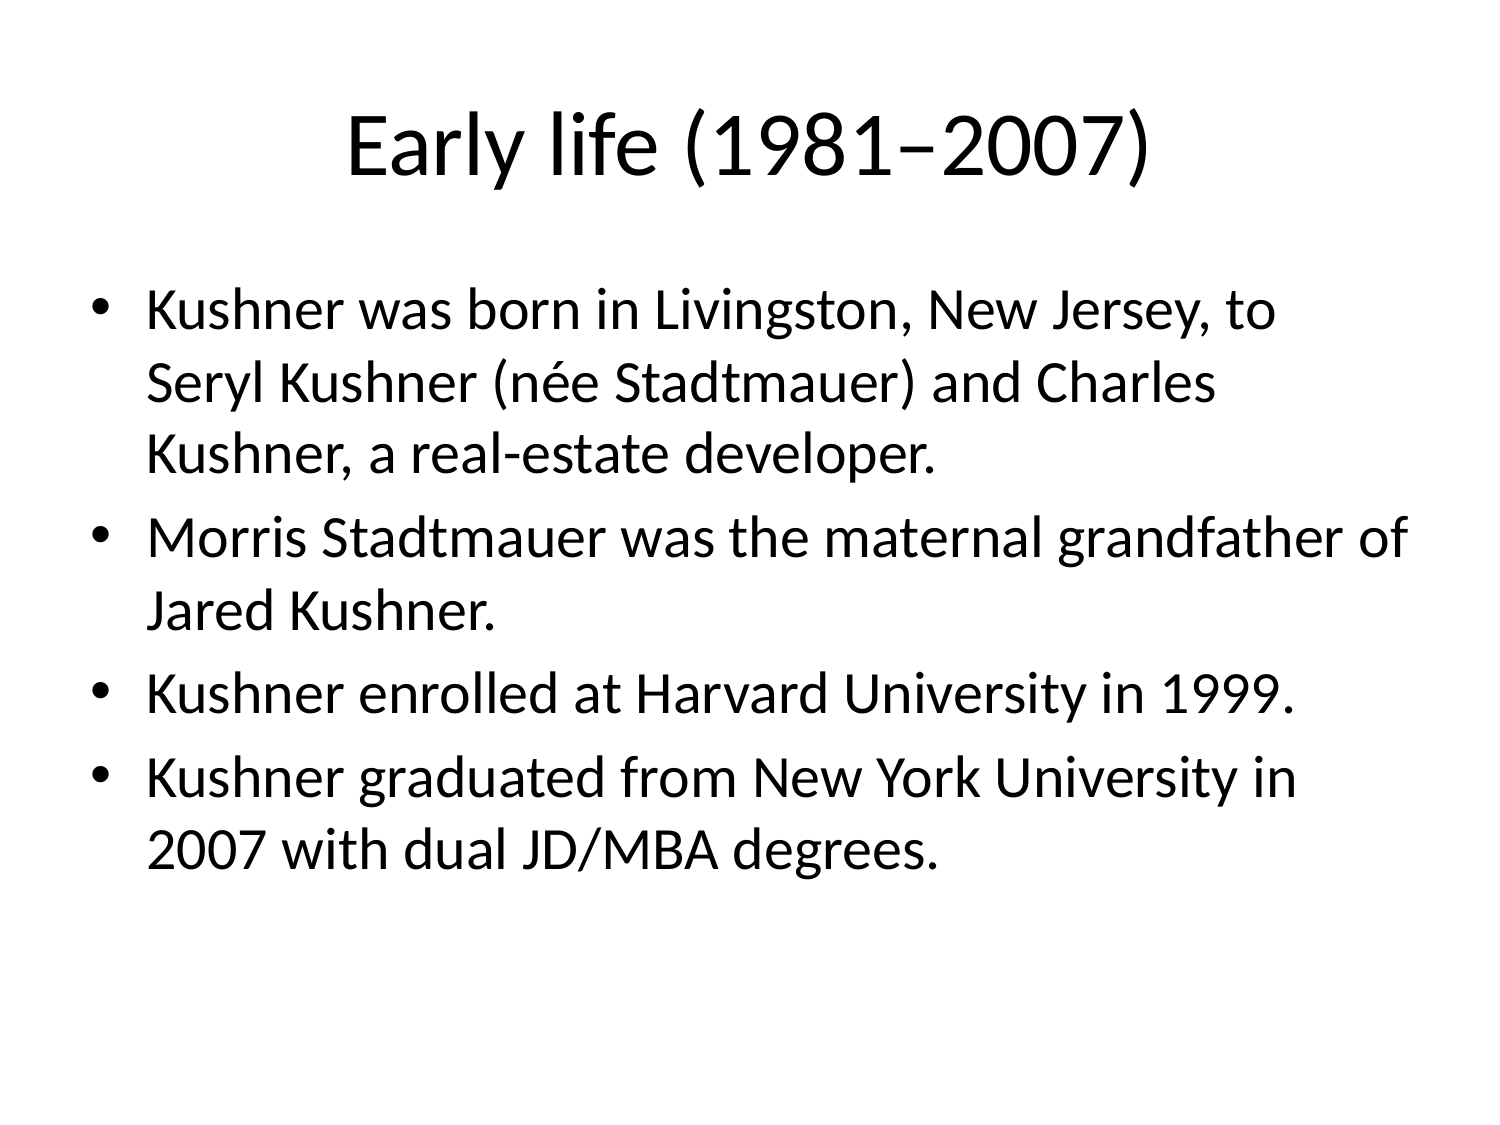

# Early life (1981–2007)
Kushner was born in Livingston, New Jersey, to Seryl Kushner (née Stadtmauer) and Charles Kushner, a real-estate developer.
Morris Stadtmauer was the maternal grandfather of Jared Kushner.
Kushner enrolled at Harvard University in 1999.
Kushner graduated from New York University in 2007 with dual JD/MBA degrees.